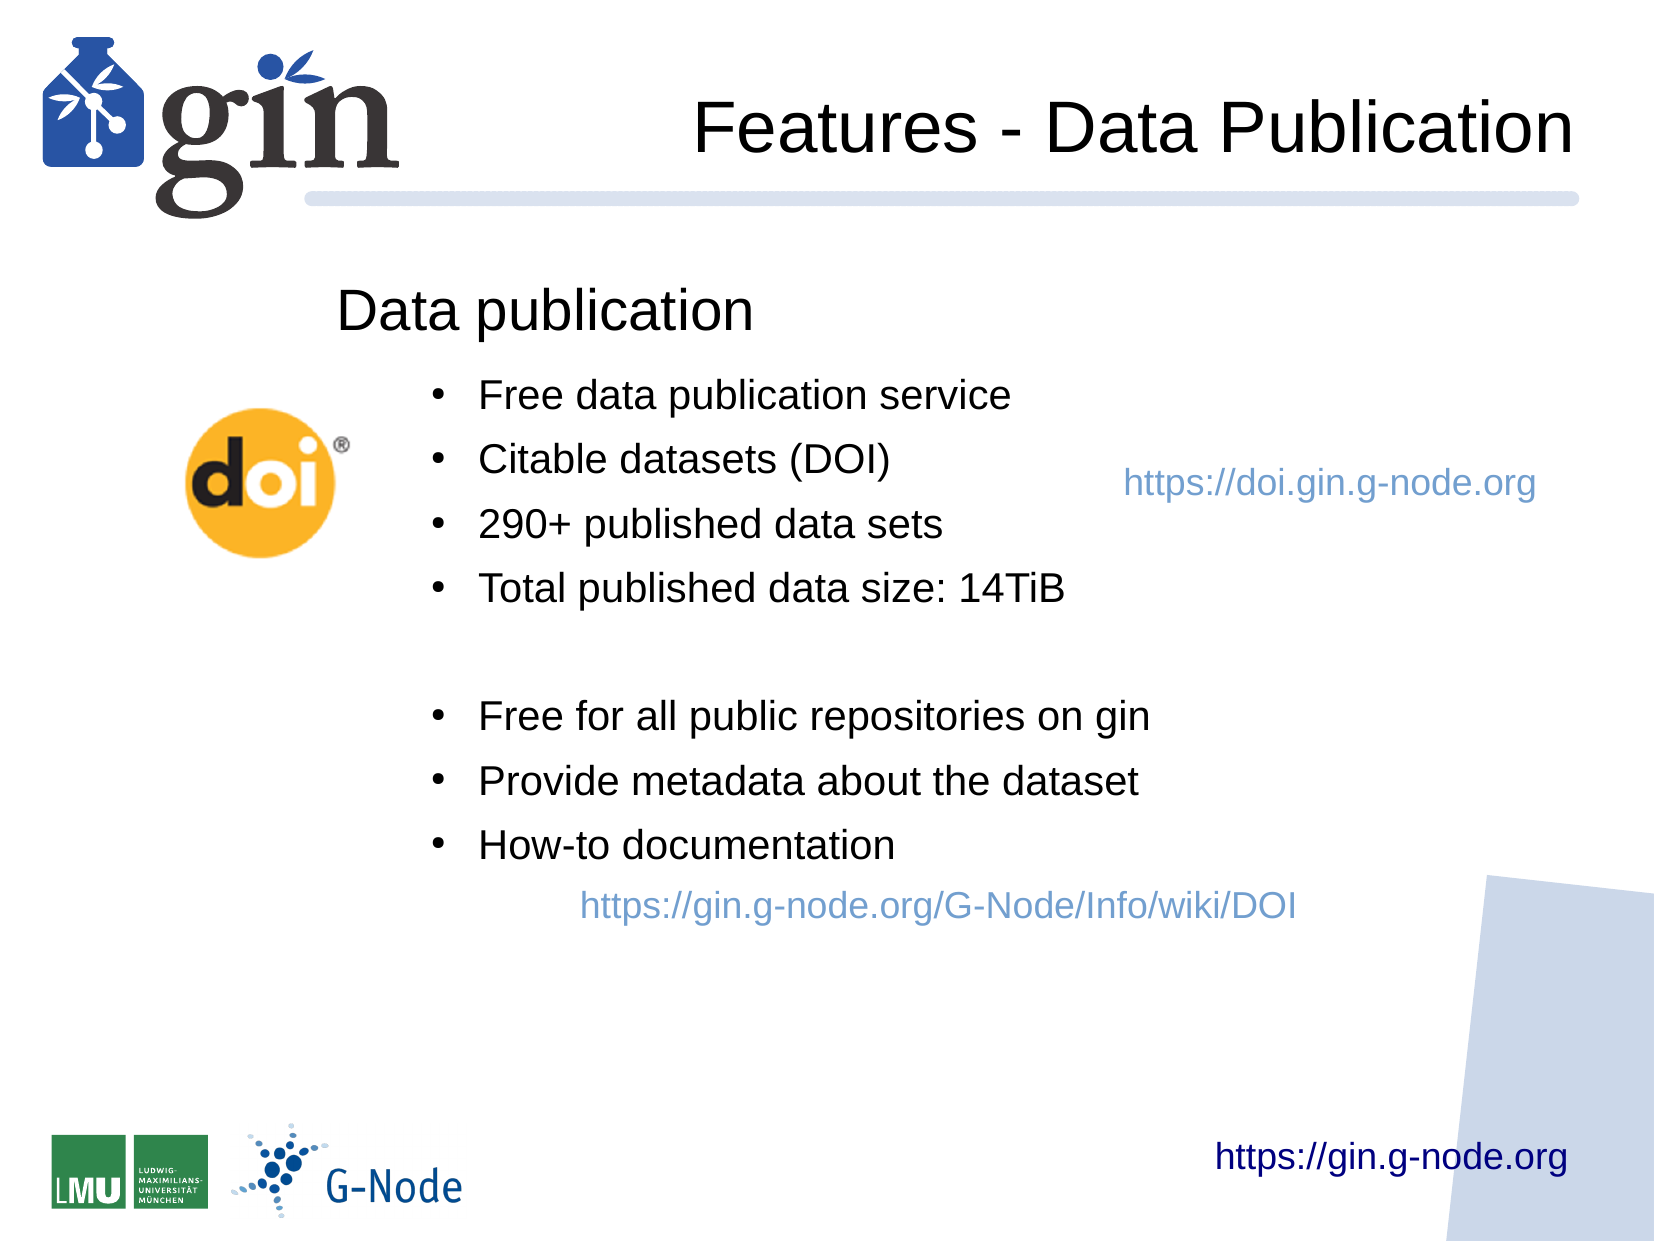

Features - Data Publication
# Data publication
Free data publication service
Citable datasets (DOI)
290+ published data sets
Total published data size: 14TiB
Free for all public repositories on gin
Provide metadata about the dataset
How-to documentation
https://doi.gin.g-node.org
https://gin.g-node.org/G-Node/Info/wiki/DOI
https://gin.g-node.org